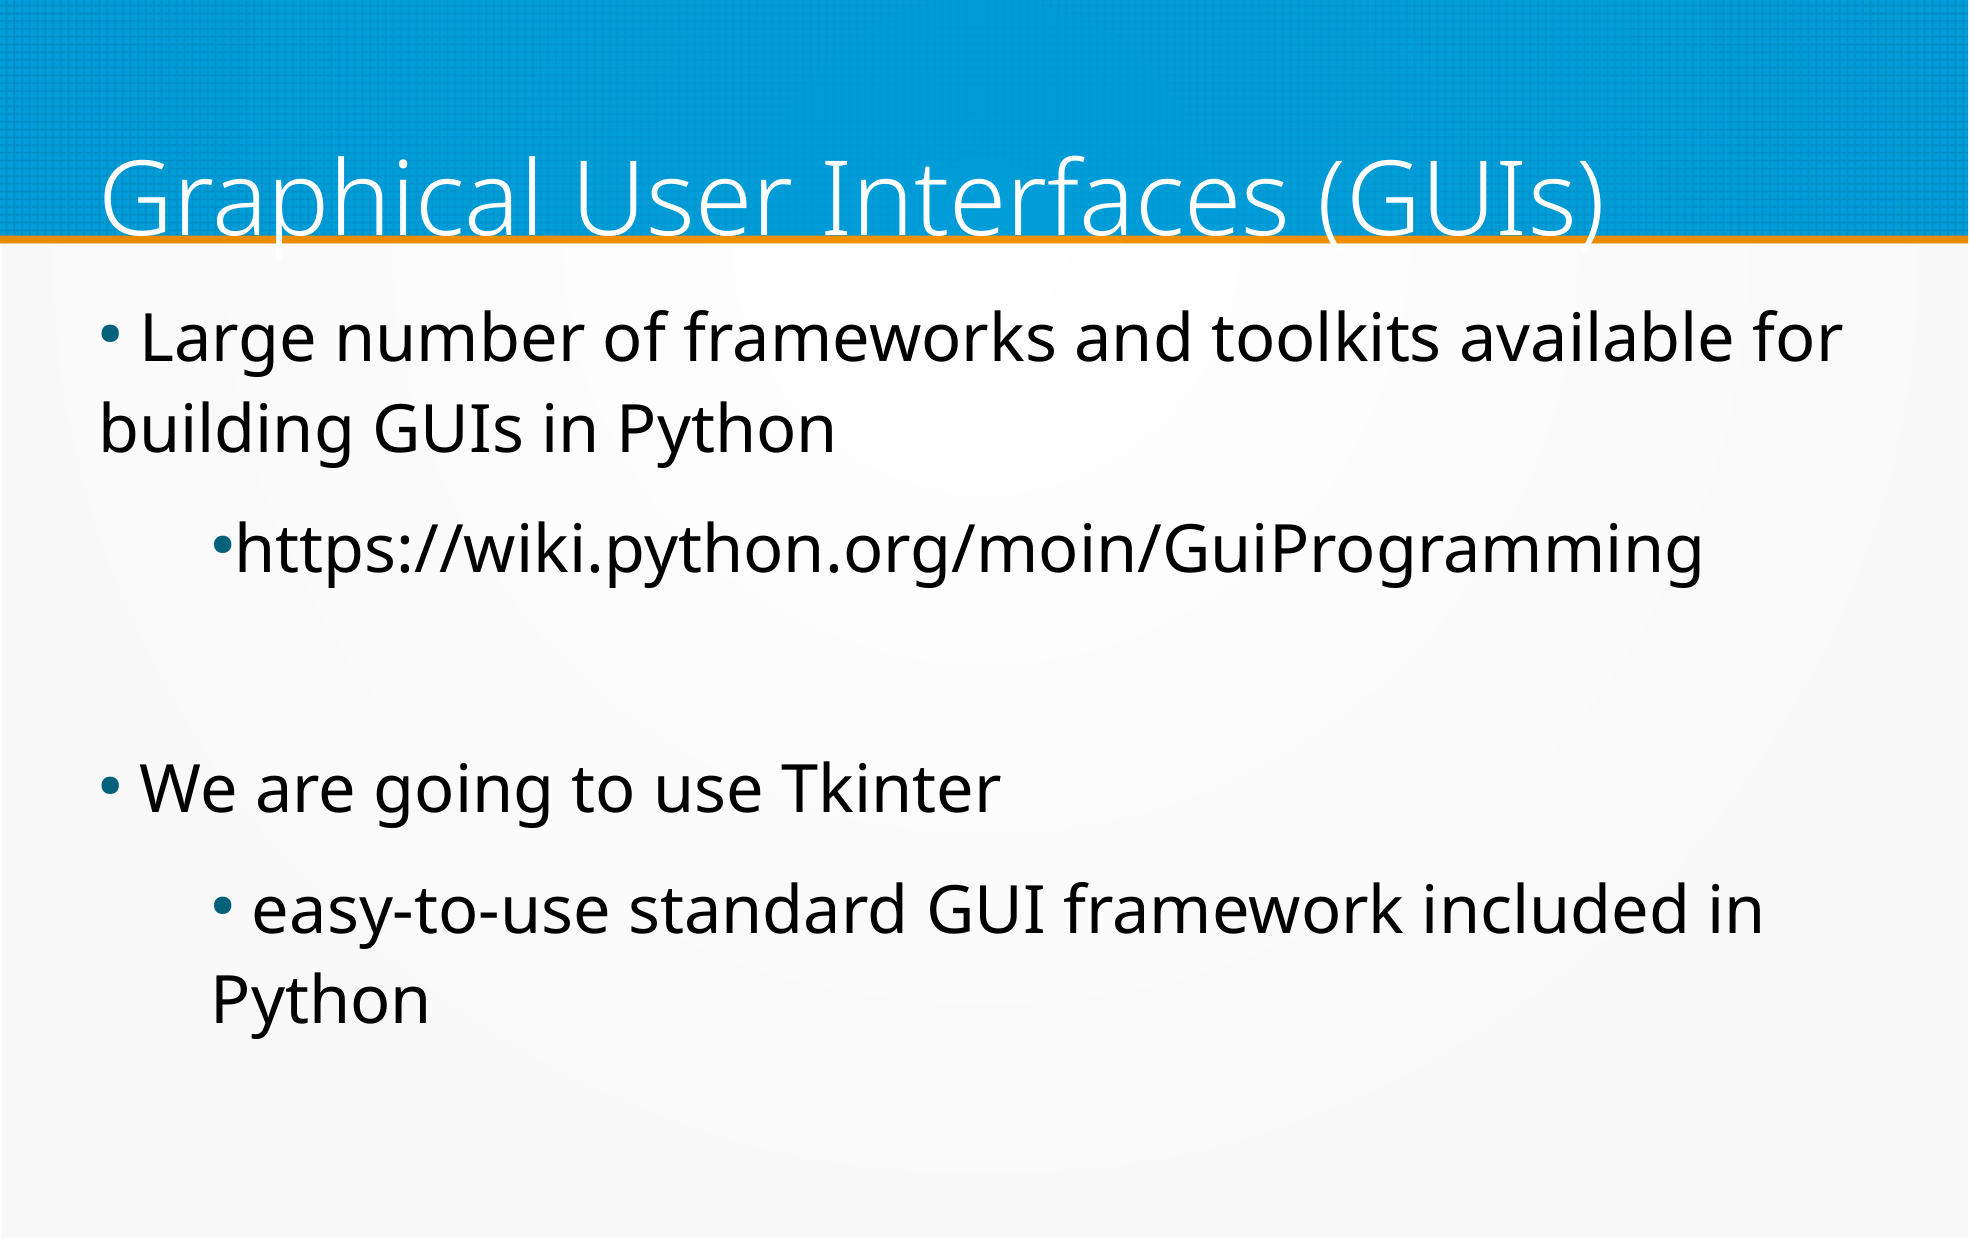

# Graphical User Interfaces (GUIs)
 Large number of frameworks and toolkits available for building GUIs in Python
https://wiki.python.org/moin/GuiProgramming
 We are going to use Tkinter
 easy-to-use standard GUI framework included in Python